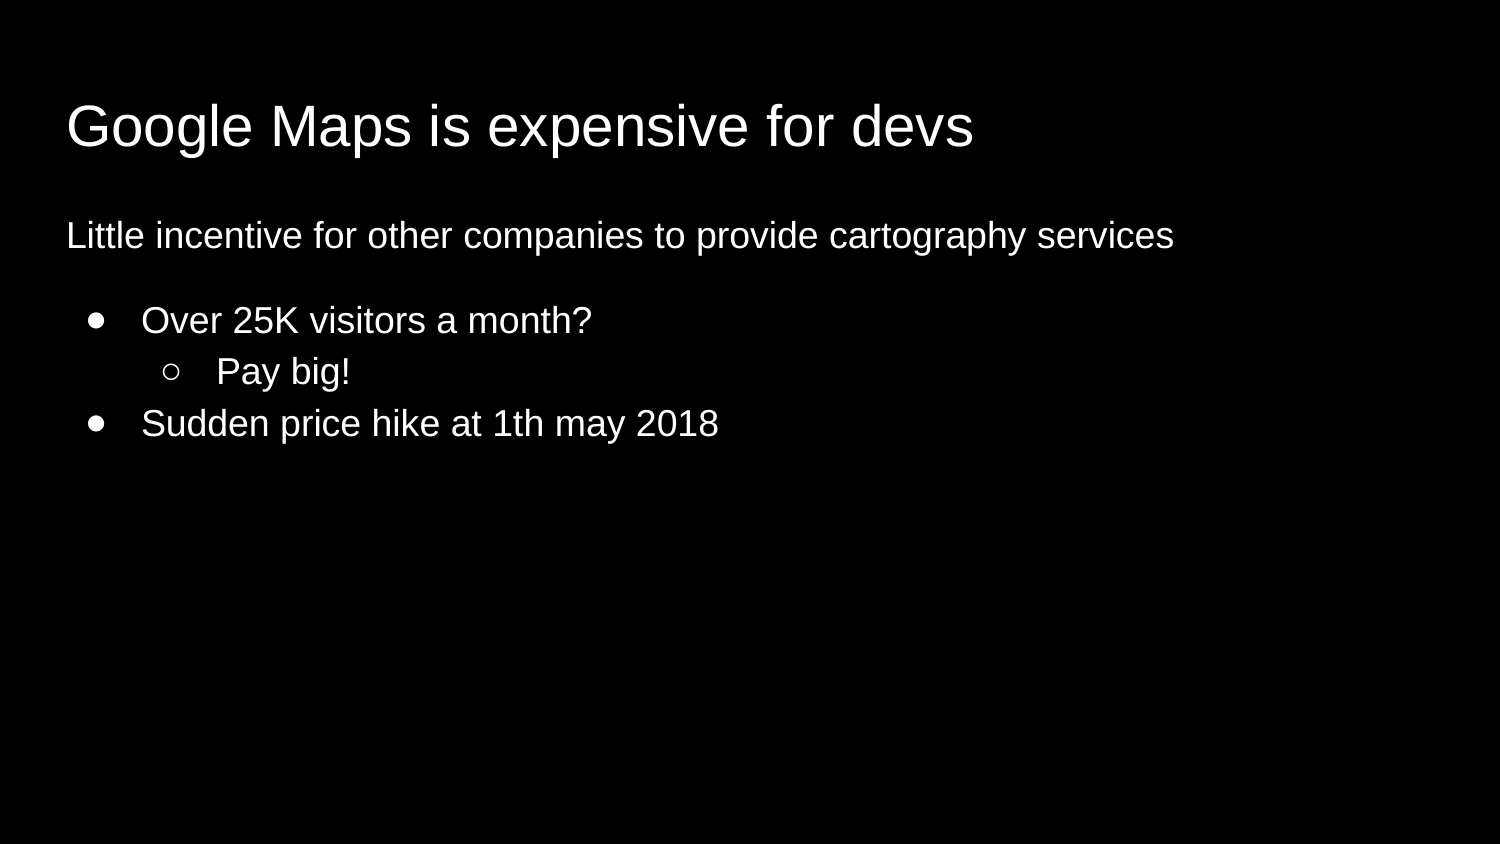

# Google Maps is expensive for devs
Little incentive for other companies to provide cartography services
Over 25K visitors a month?
Pay big!
Sudden price hike at 1th may 2018